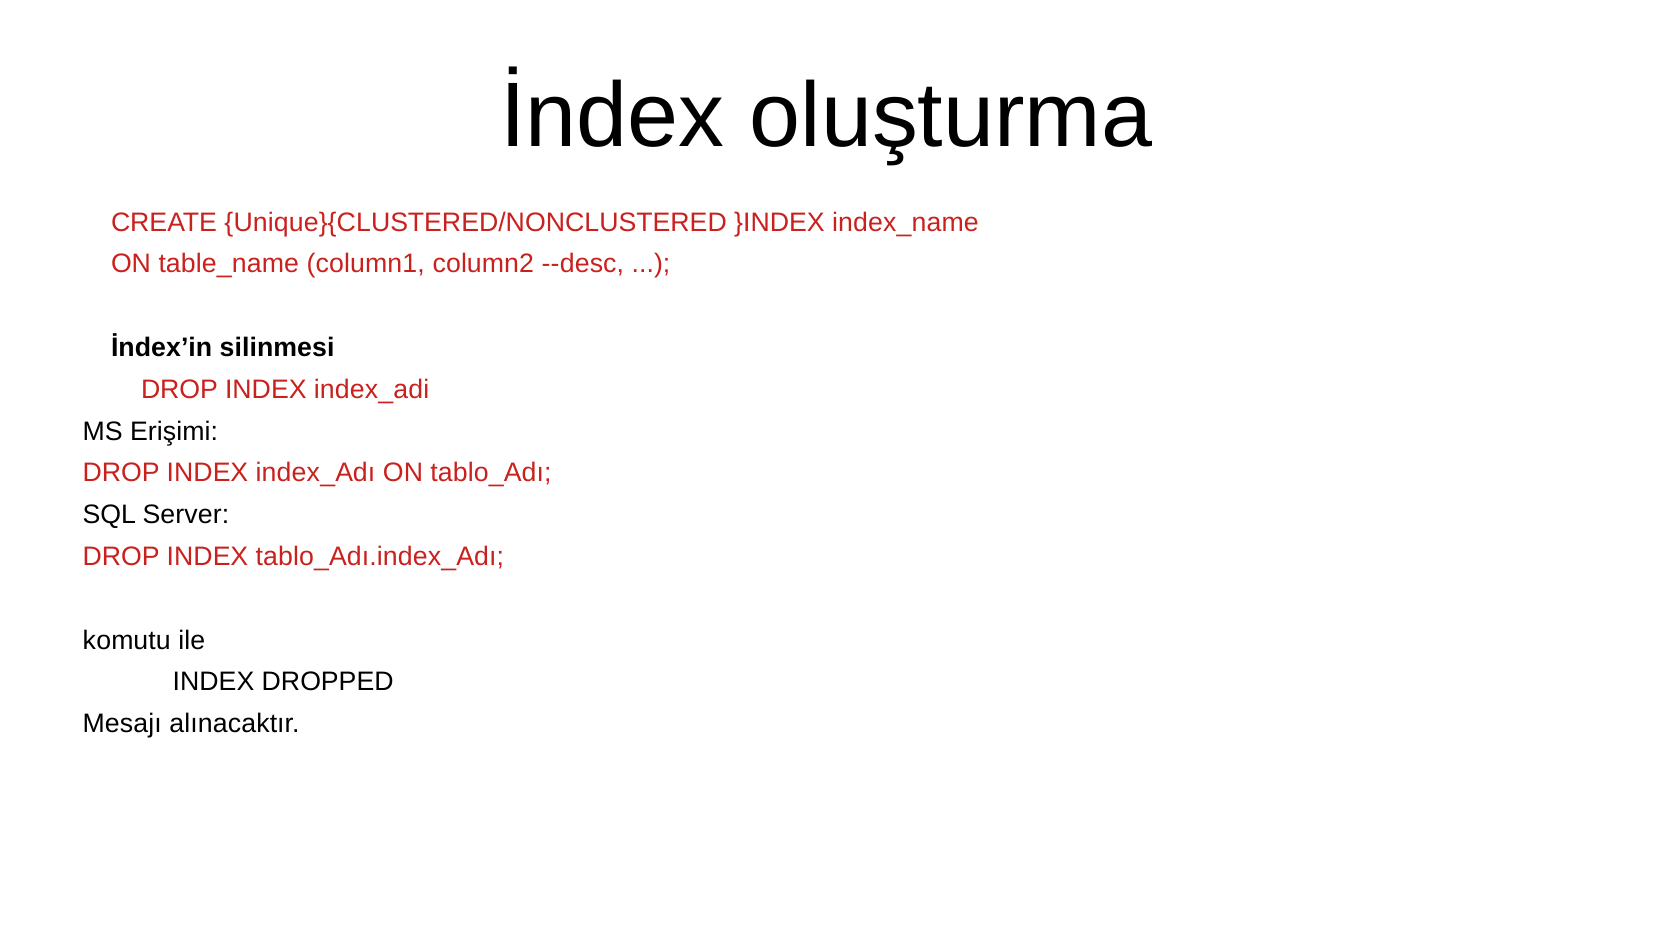

# İndex oluşturma
CREATE {Unique}{CLUSTERED/NONCLUSTERED }INDEX index_name
ON table_name (column1, column2 --desc, ...);
İndex’in silinmesi
 DROP INDEX index_adi
MS Erişimi:
DROP INDEX index_Adı ON tablo_Adı;
SQL Server:
DROP INDEX tablo_Adı.index_Adı;
komutu ile
 INDEX DROPPED
Mesajı alınacaktır.